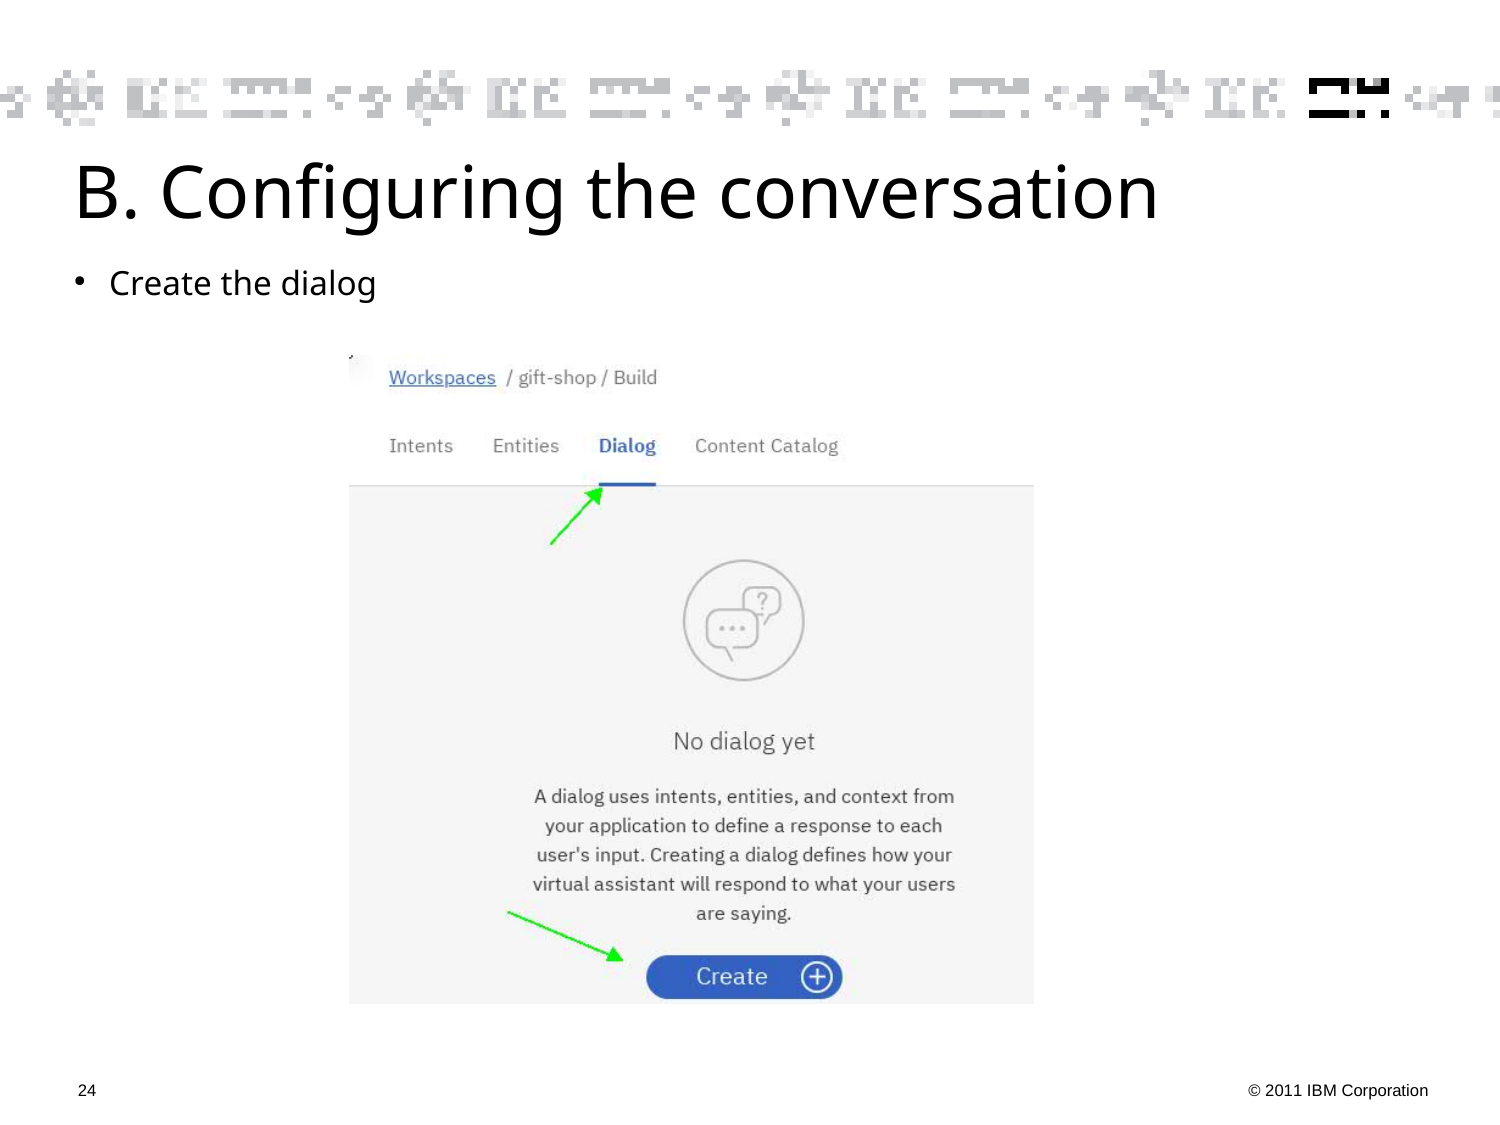

# B. Configuring the conversation
Create the dialog
24